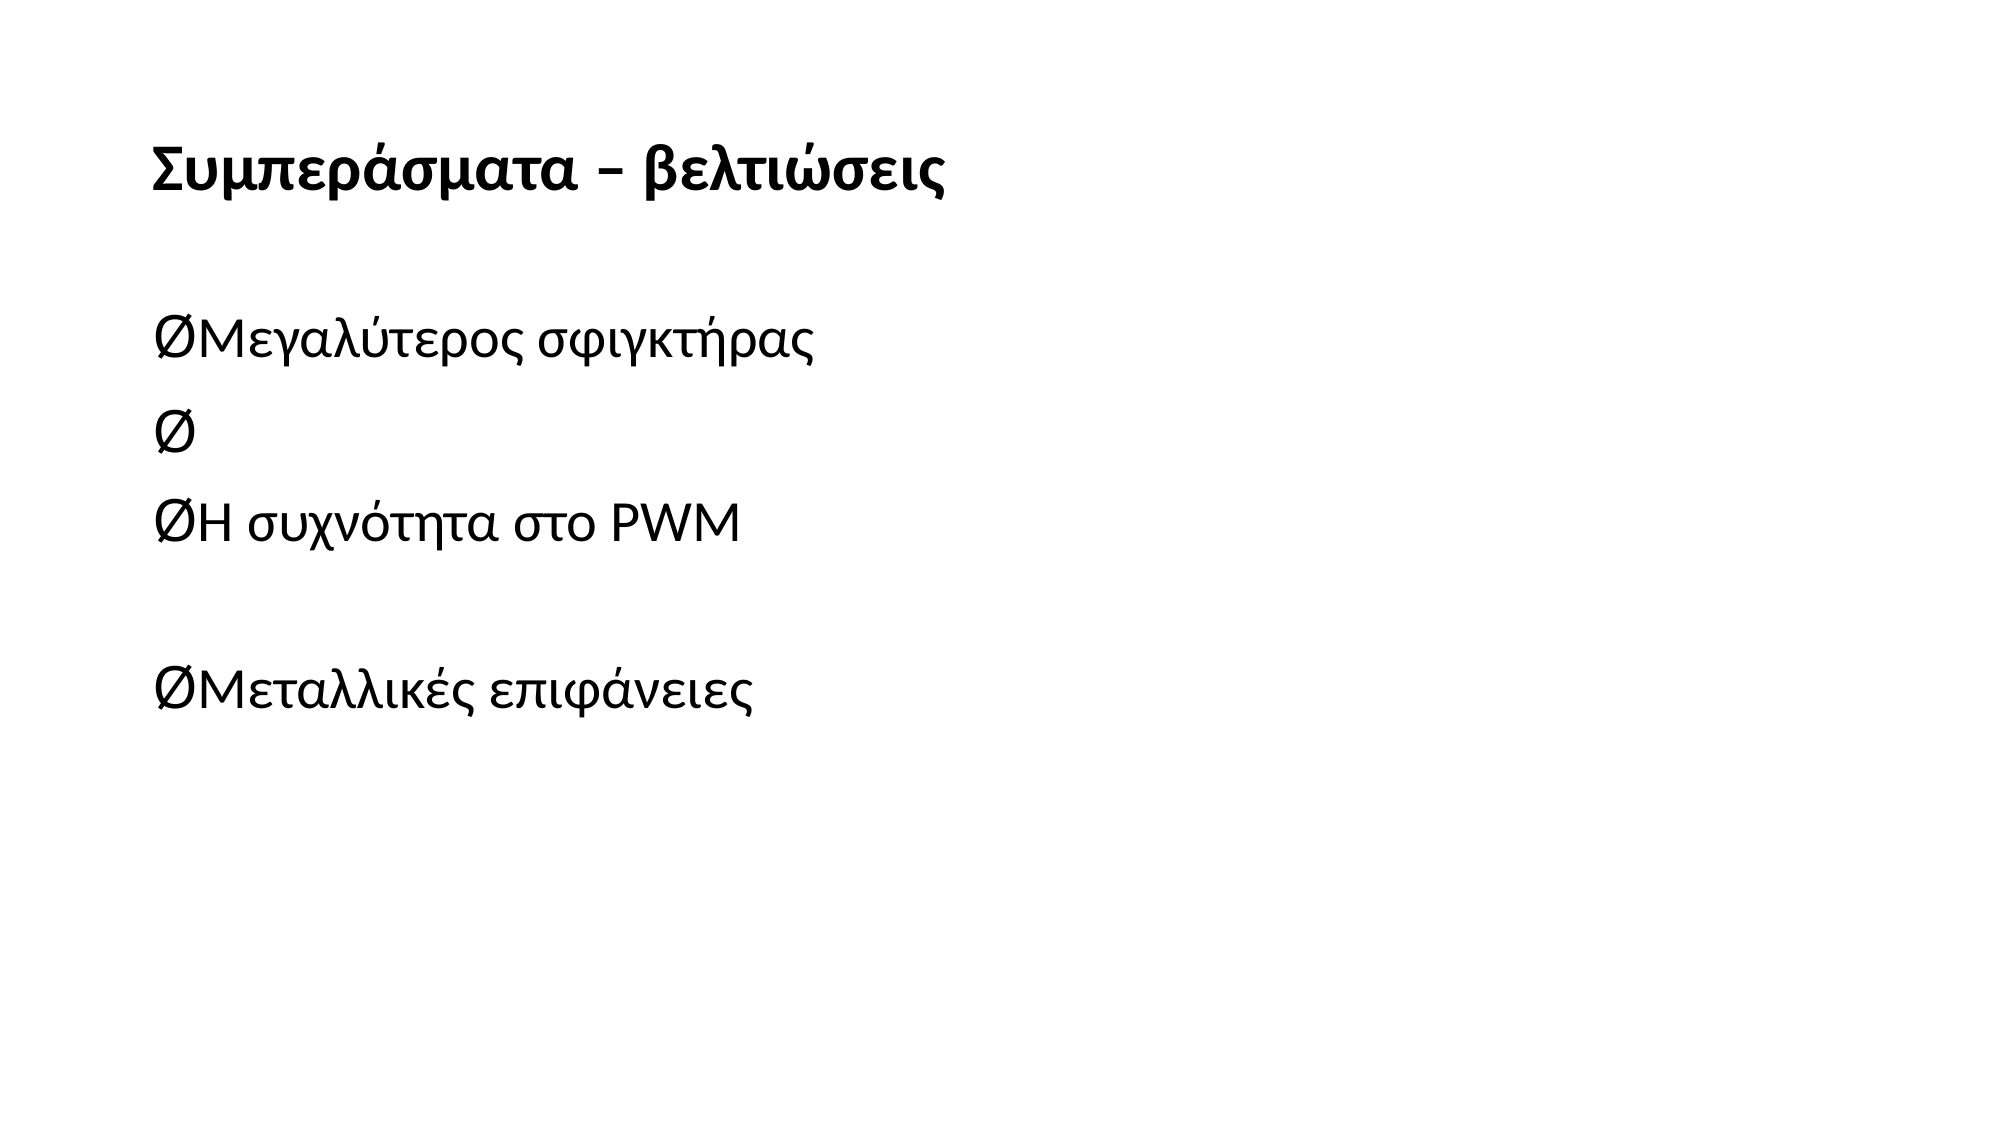

# Συμπεράσματα – βελτιώσεις
Μεγαλύτερος σφιγκτήρας
Η συχνότητα στο PWM
Μεταλλικές επιφάνειες